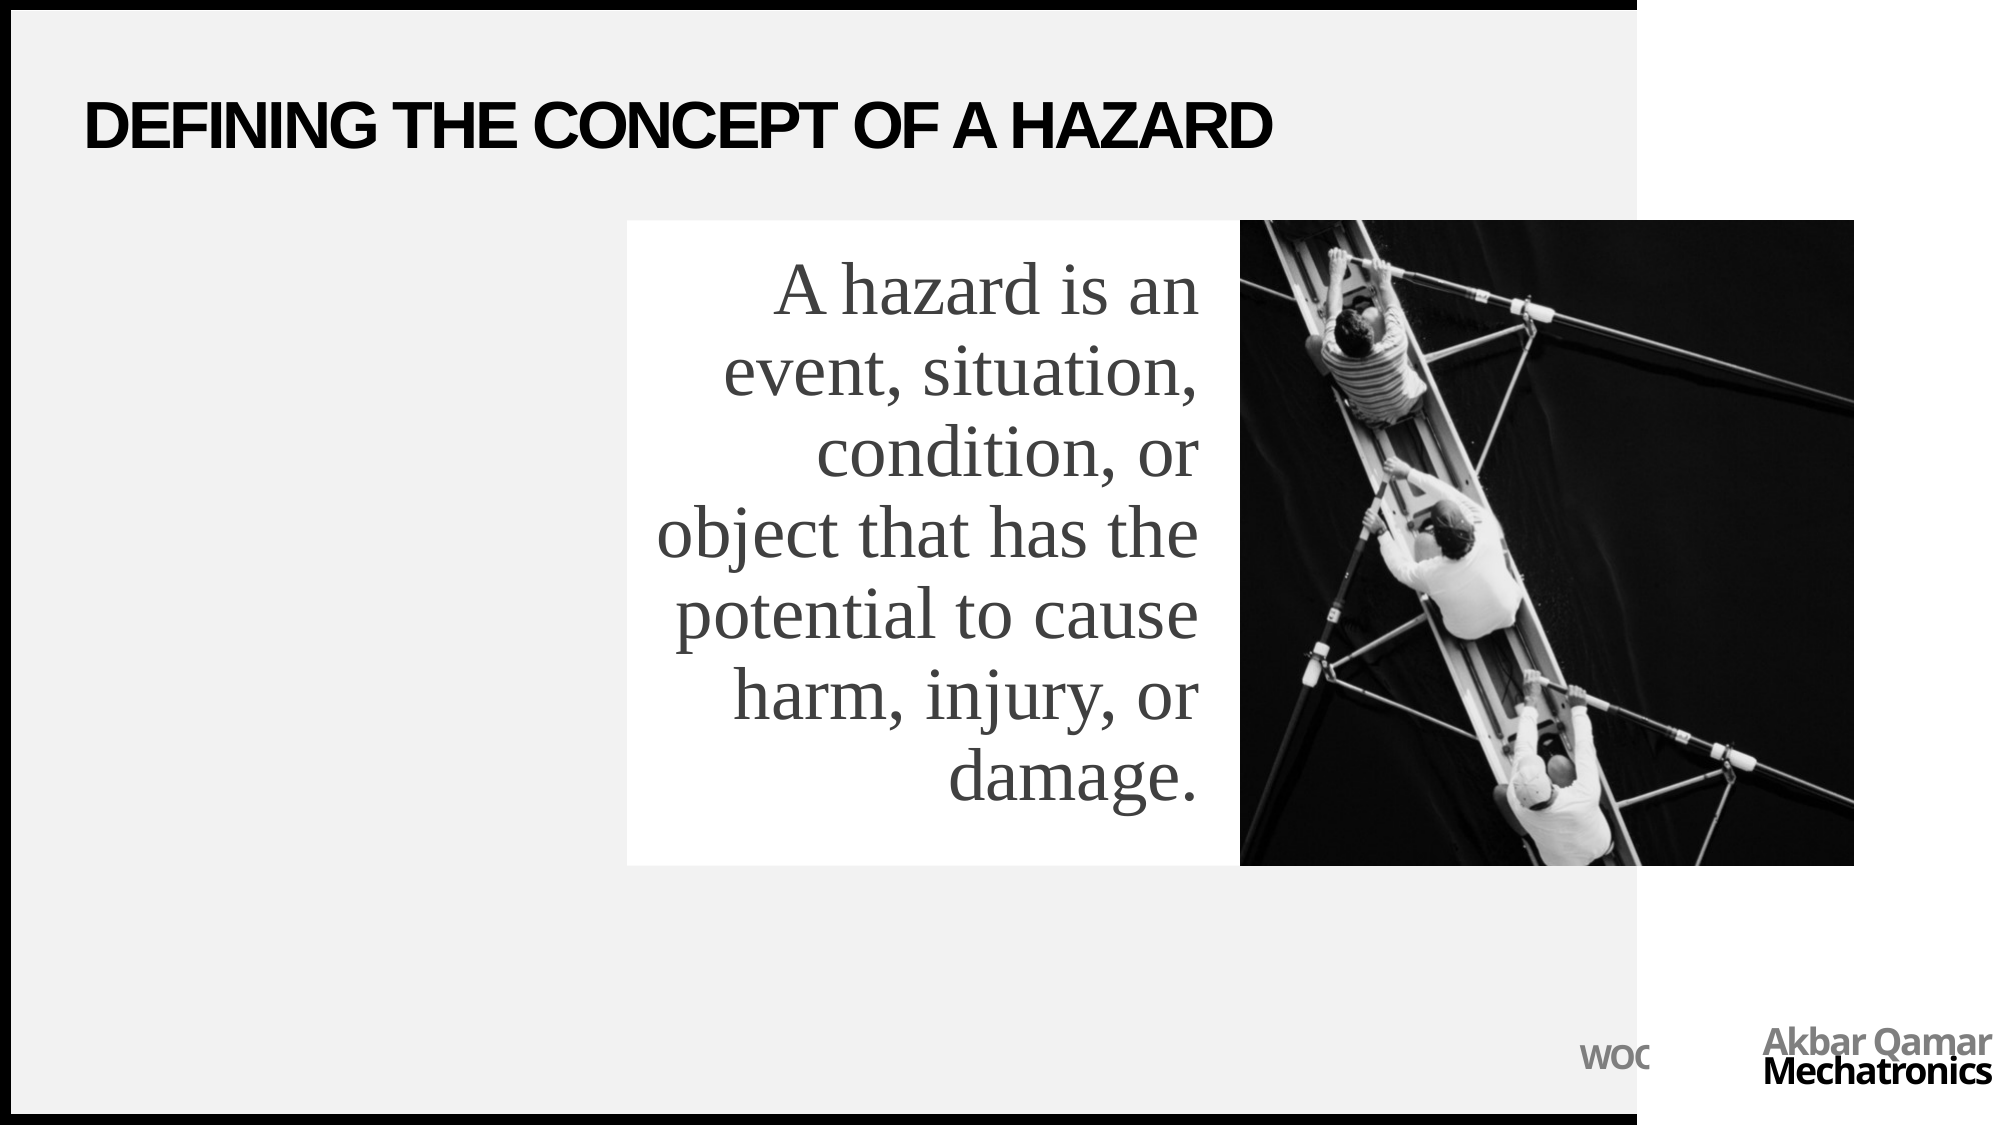

# Defining the Concept of a Hazard
A hazard is an event, situation, condition, or object that has the potential to cause harm, injury, or damage.
Akbar Qamar
Mechatronics